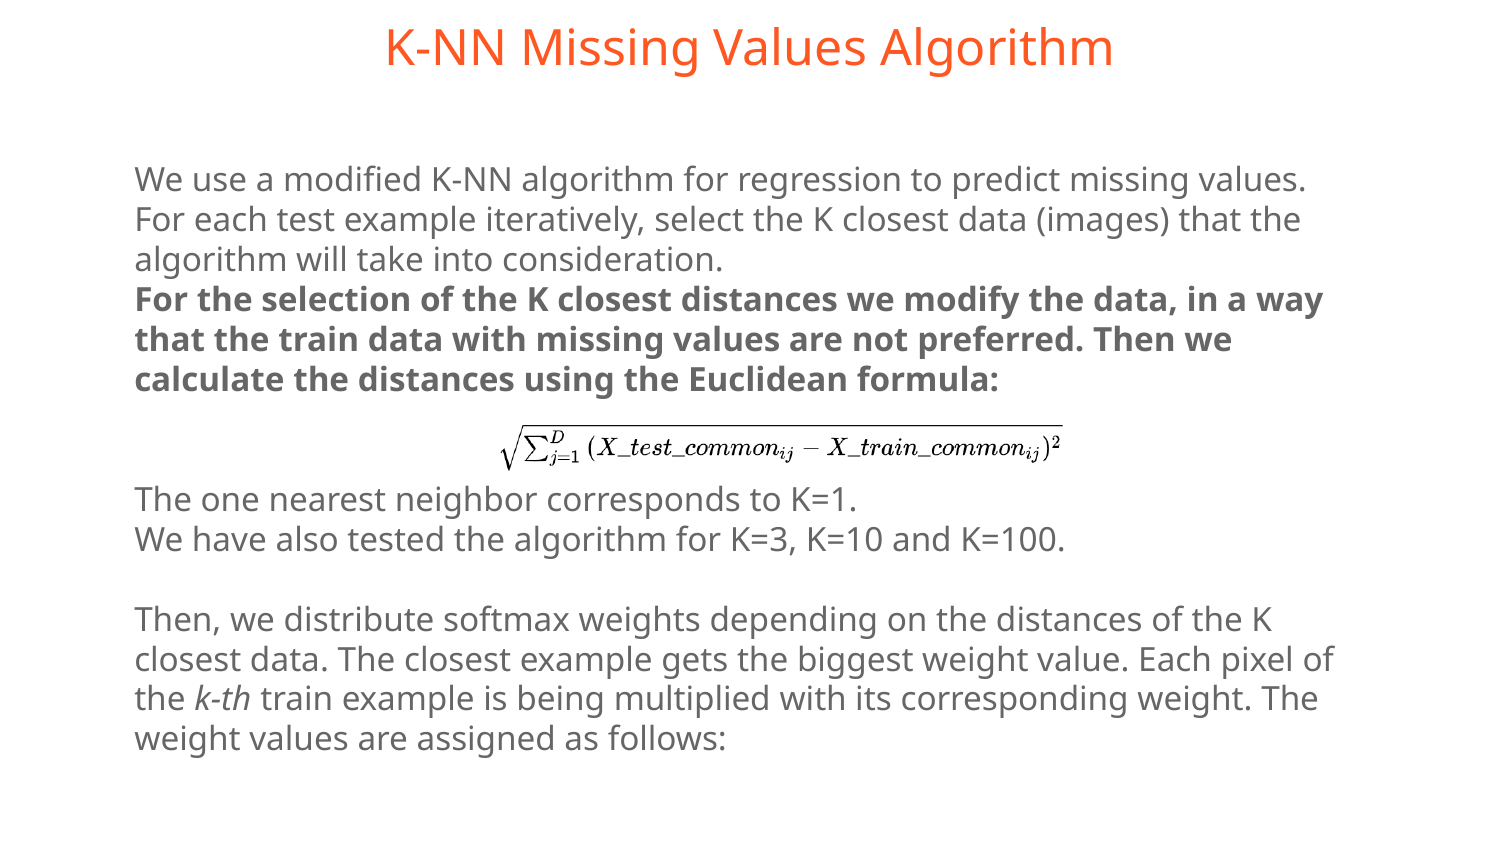

# K-NN Missing Values Algorithm
We use a modified K-NN algorithm for regression to predict missing values.
For each test example iteratively, select the K closest data (images) that the algorithm will take into consideration.
For the selection of the K closest distances we modify the data, in a way that the train data with missing values are not preferred. Then we calculate the distances using the Euclidean formula:
The one nearest neighbor corresponds to K=1.
We have also tested the algorithm for K=3, K=10 and K=100.
Then, we distribute softmax weights depending on the distances of the K closest data. The closest example gets the biggest weight value. Each pixel of the k-th train example is being multiplied with its corresponding weight. The weight values are assigned as follows: